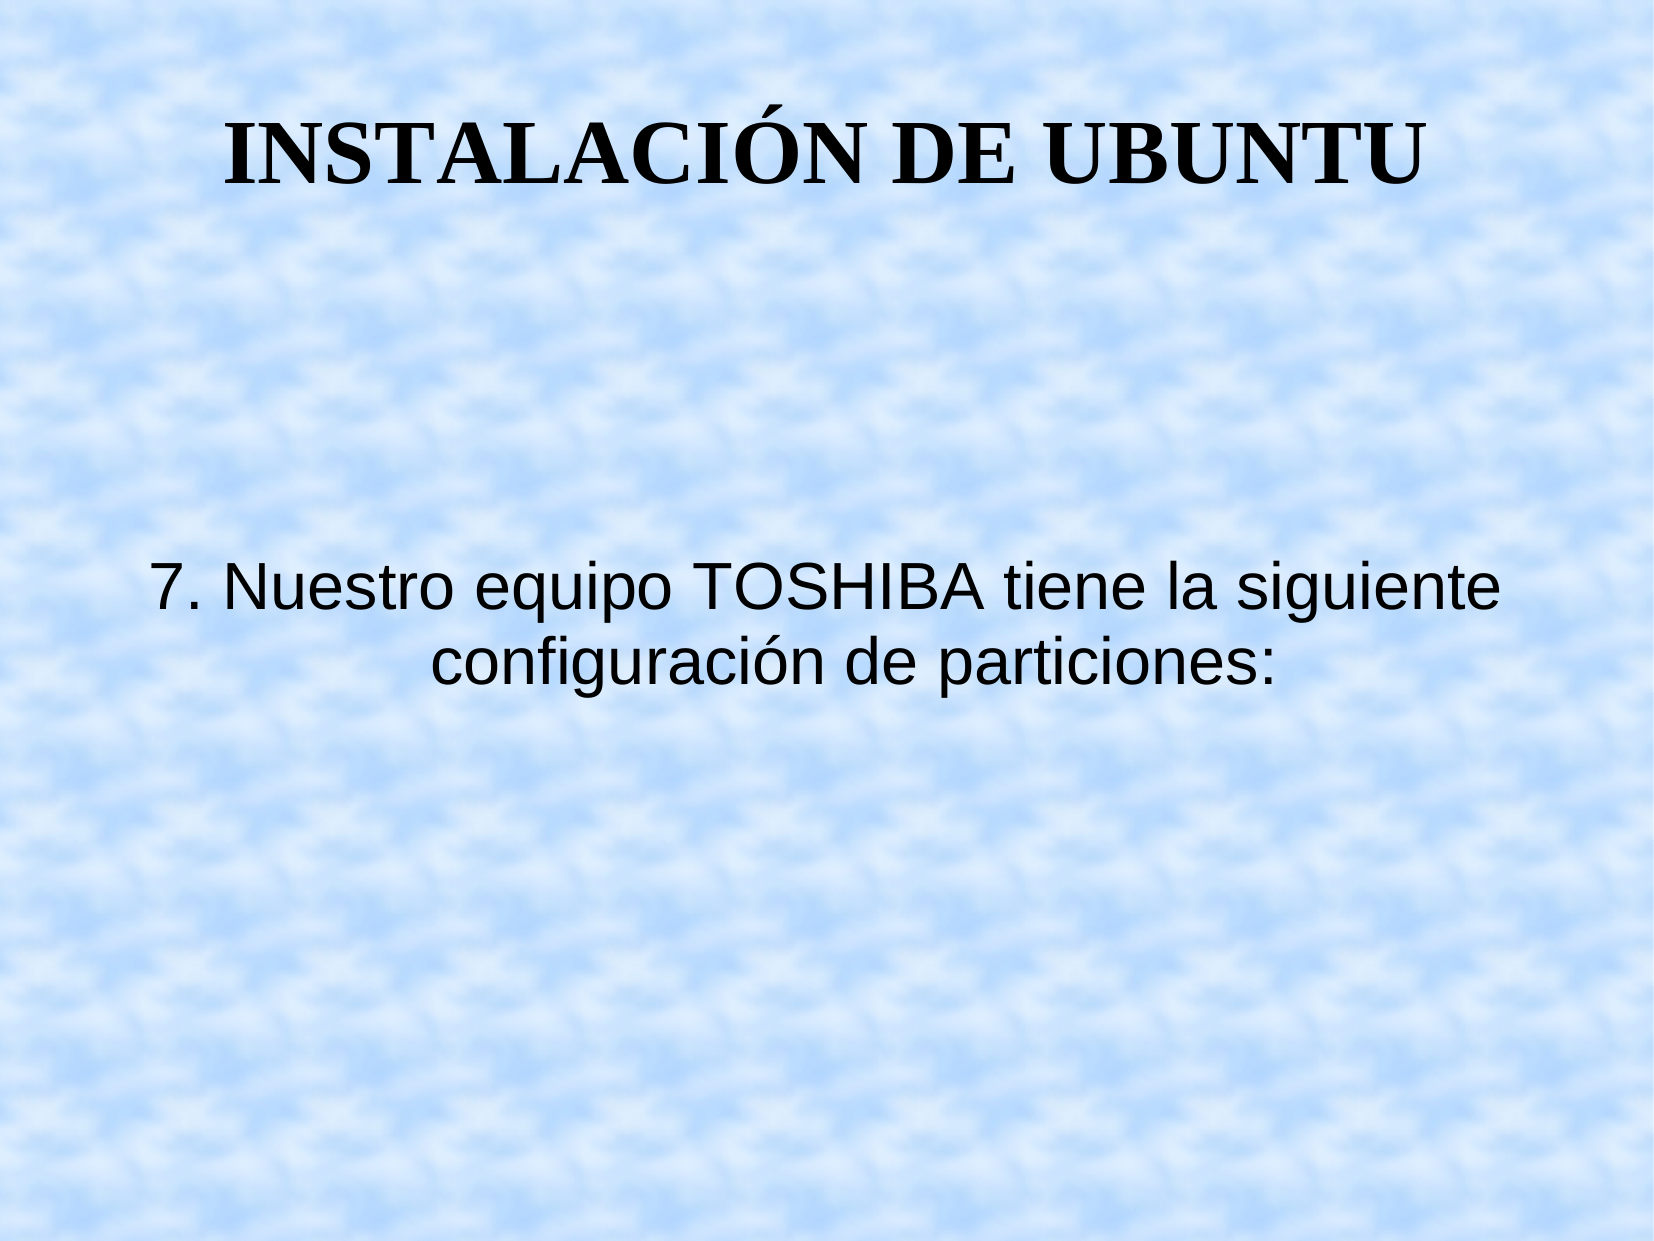

# INSTALACIÓN DE UBUNTU
7. Nuestro equipo TOSHIBA tiene la siguiente configuración de particiones: